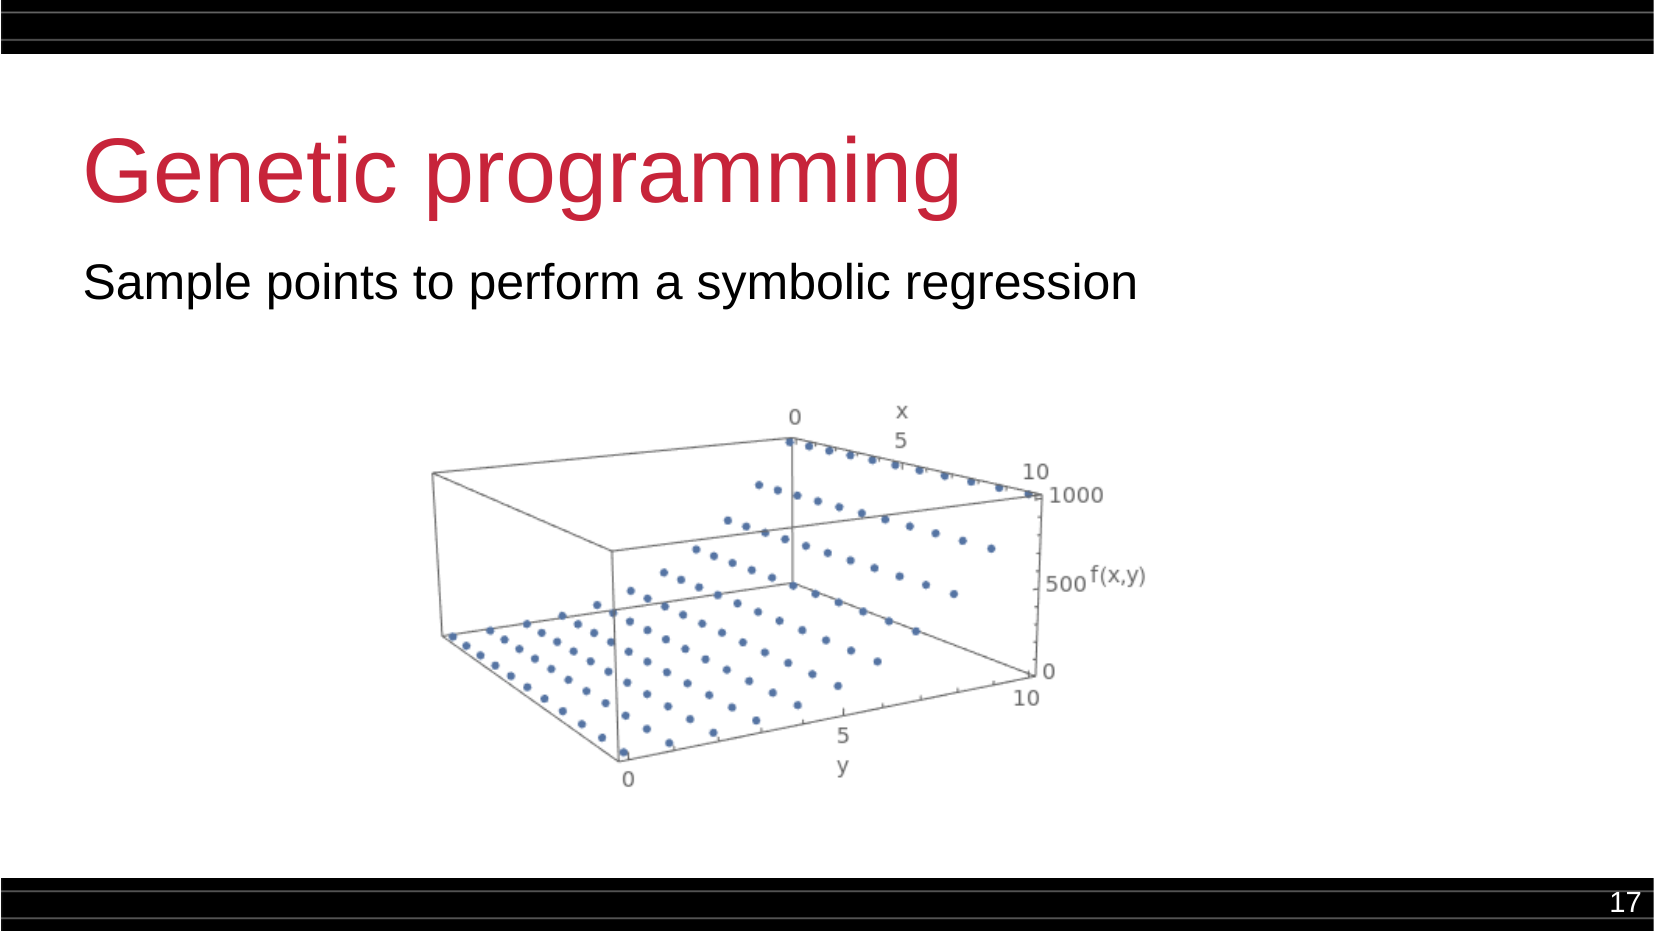

# Genetic programming
Sample points to perform a symbolic regression